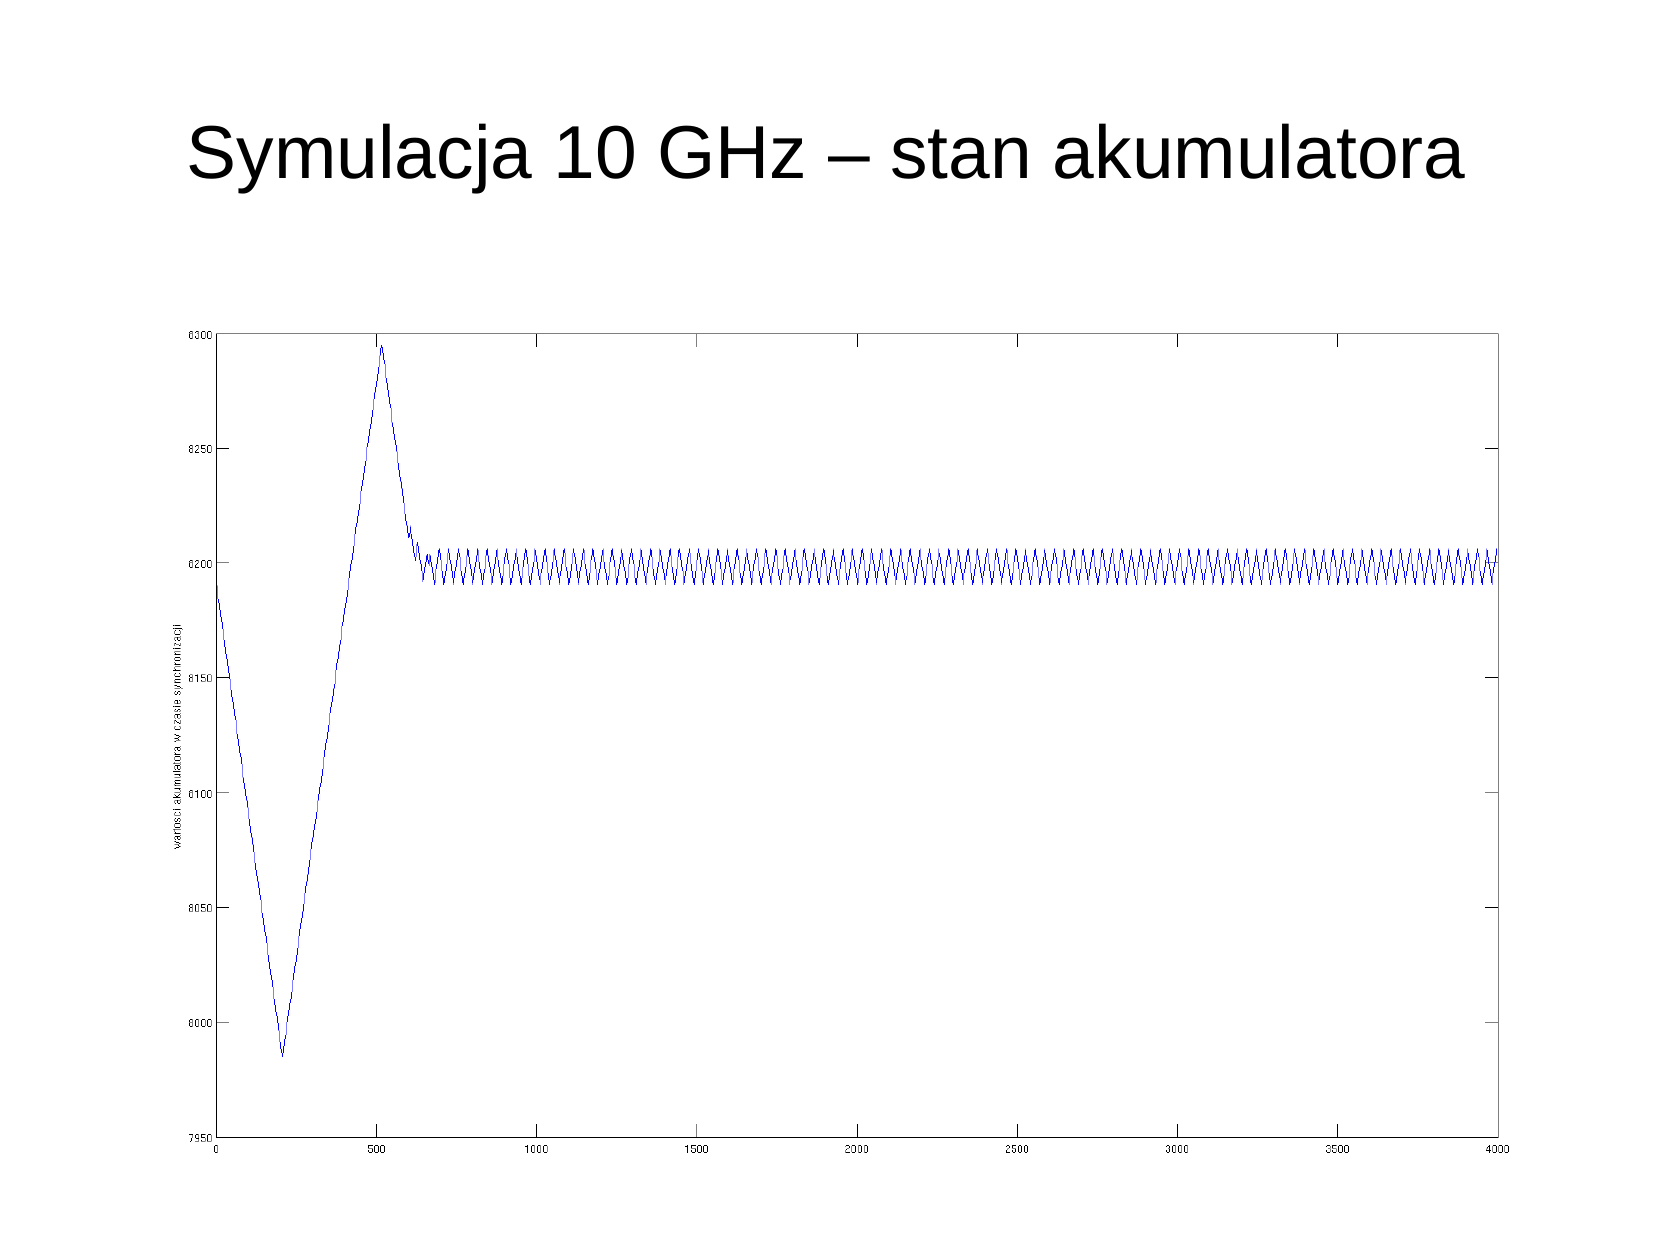

# Symulacja 10 GHz – stan akumulatora